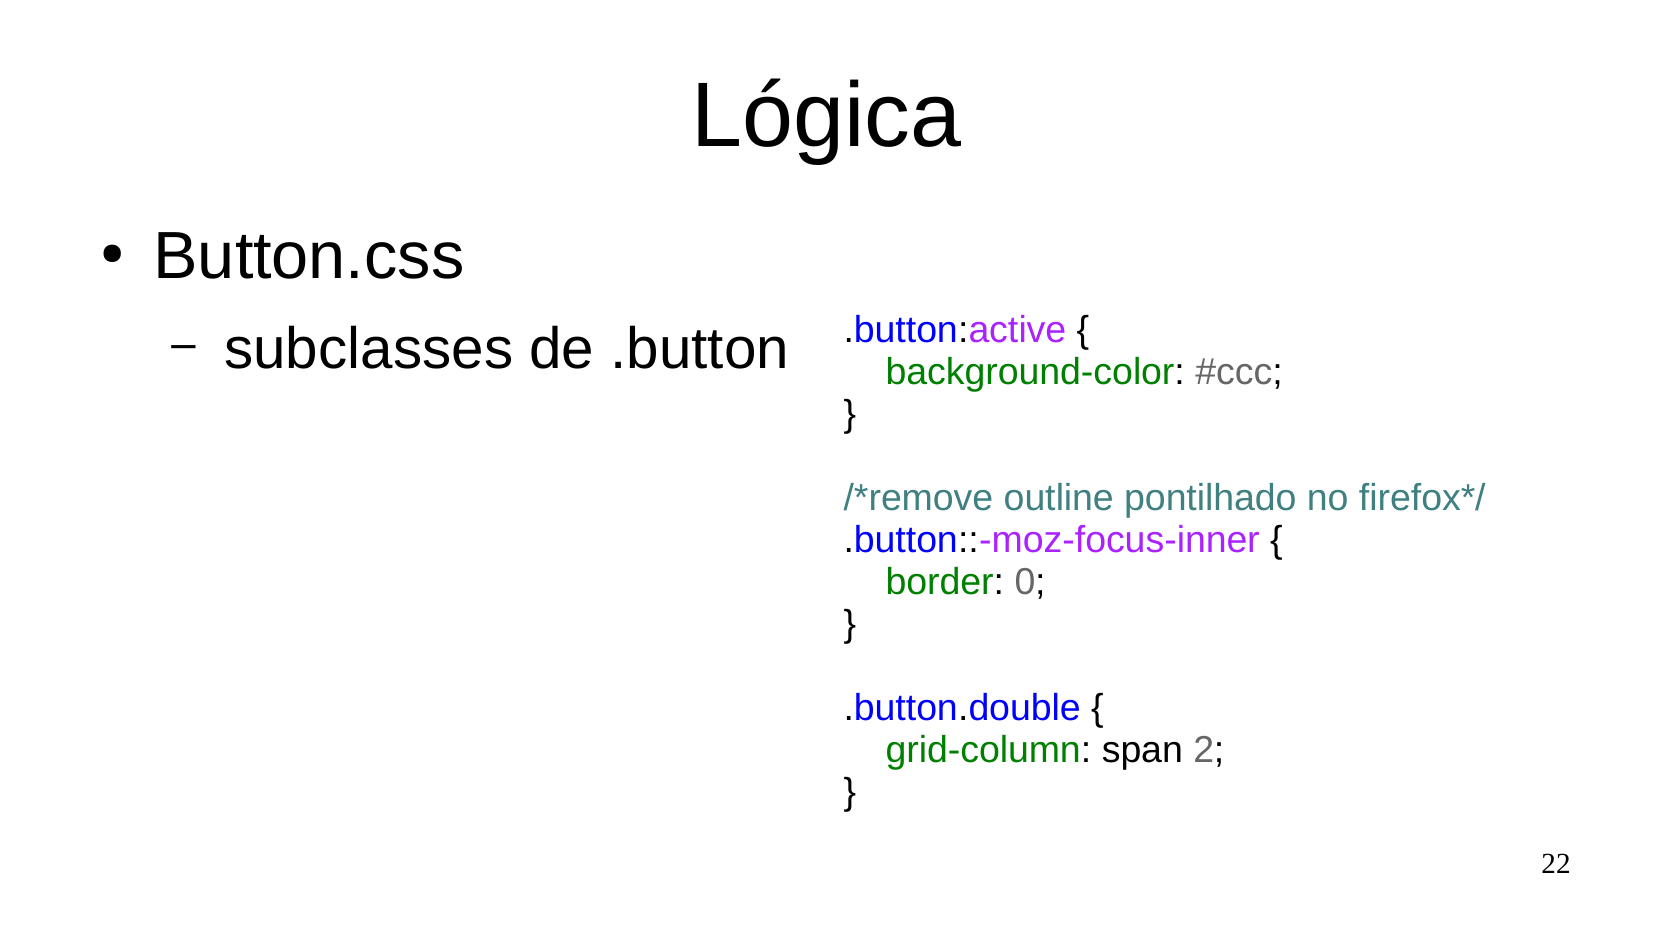

# Lógica
Button.css
subclasses de .button
.button:active {
 background-color: #ccc;
}
/*remove outline pontilhado no firefox*/
.button::-moz-focus-inner {
 border: 0;
}
.button.double {
 grid-column: span 2;
}
22